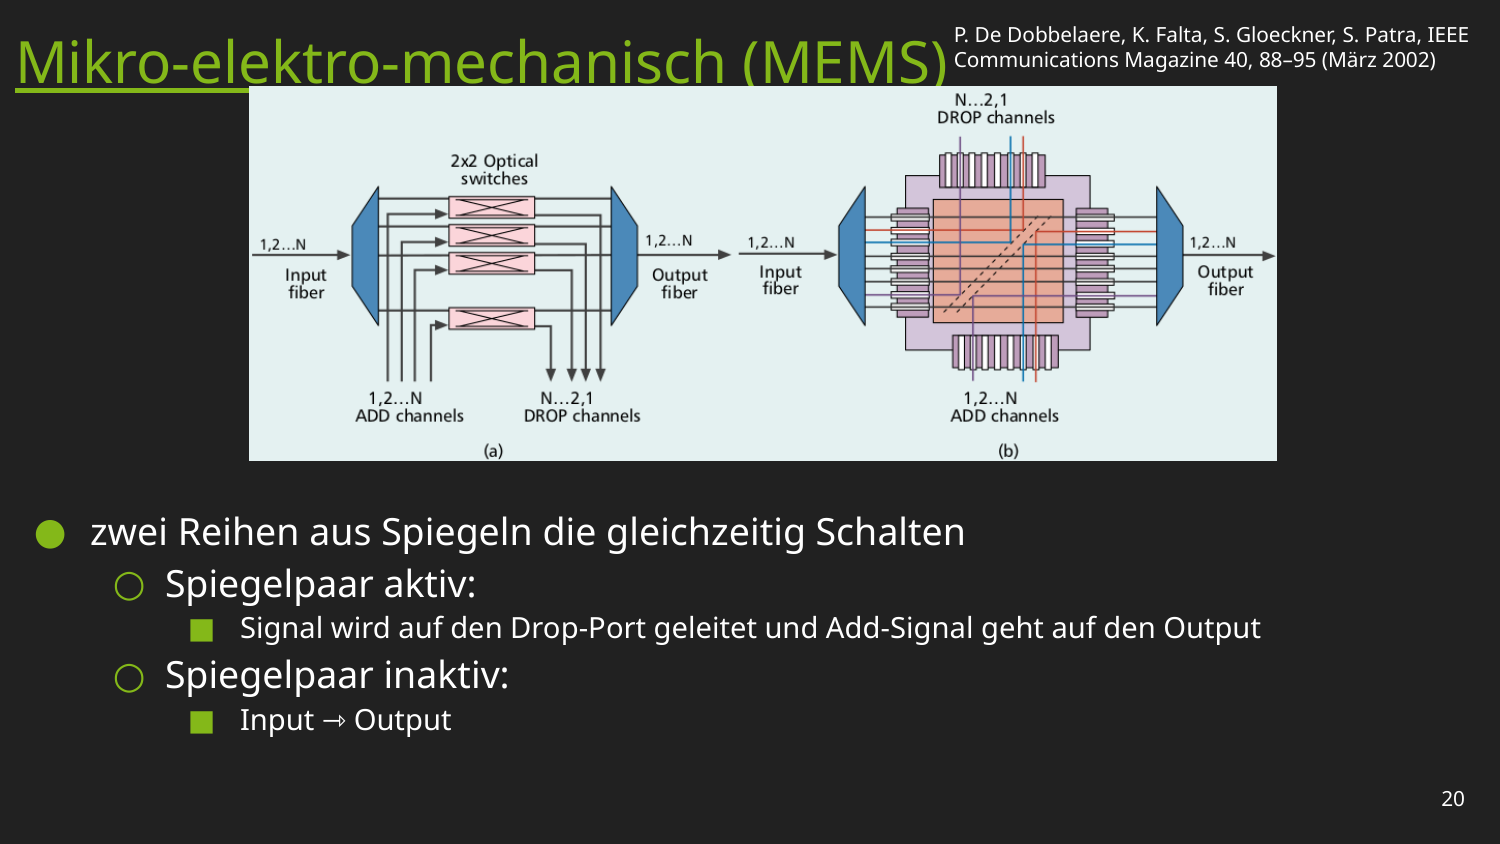

# Mikro-elektro-mechanisch (MEMS)
P. De Dobbelaere, K. Falta, S. Gloeckner, S. Patra, IEEE Communications Magazine 40, 88–95 (März 2002)
zwei Reihen aus Spiegeln die gleichzeitig Schalten
Spiegelpaar aktiv:
Signal wird auf den Drop-Port geleitet und Add-Signal geht auf den Output
Spiegelpaar inaktiv:
Input ⇾ Output